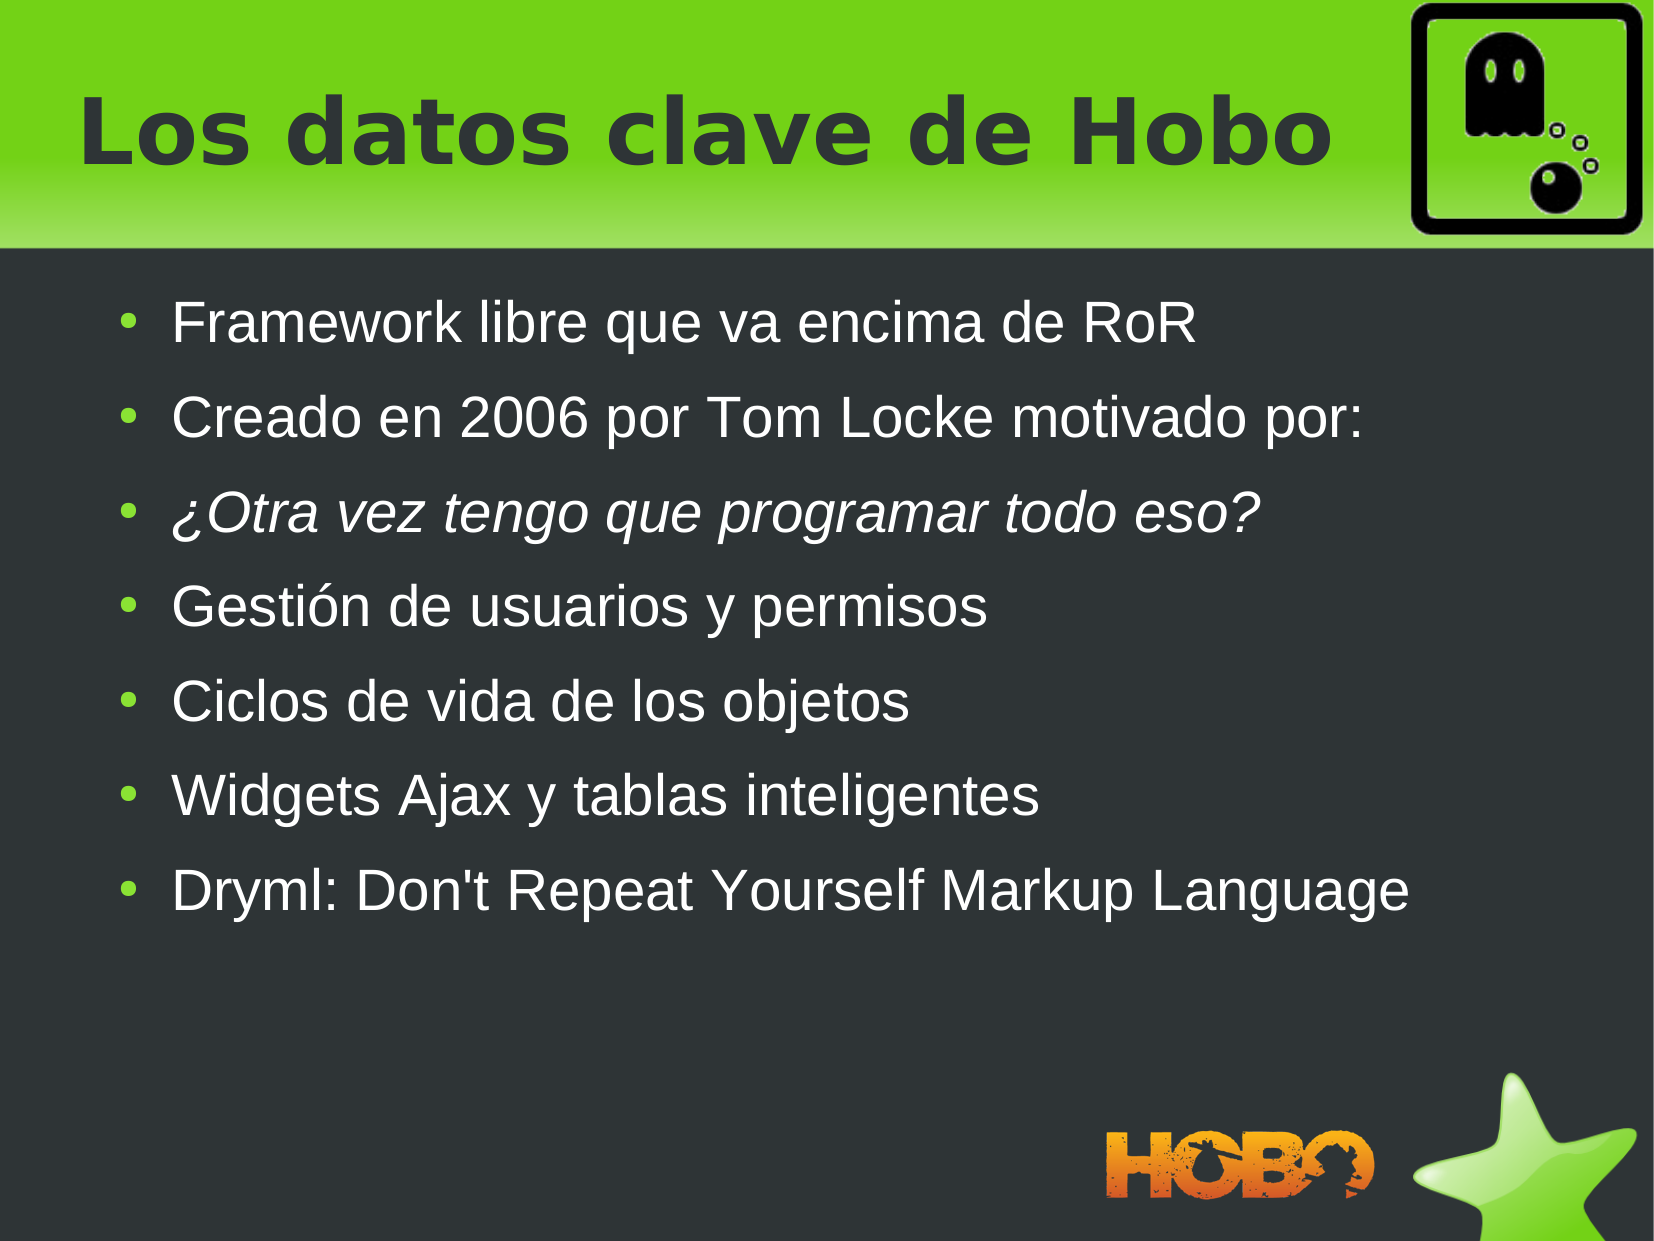

# Los datos clave de Hobo
Framework libre que va encima de RoR
Creado en 2006 por Tom Locke motivado por:
¿Otra vez tengo que programar todo eso?
Gestión de usuarios y permisos
Ciclos de vida de los objetos
Widgets Ajax y tablas inteligentes
Dryml: Don't Repeat Yourself Markup Language